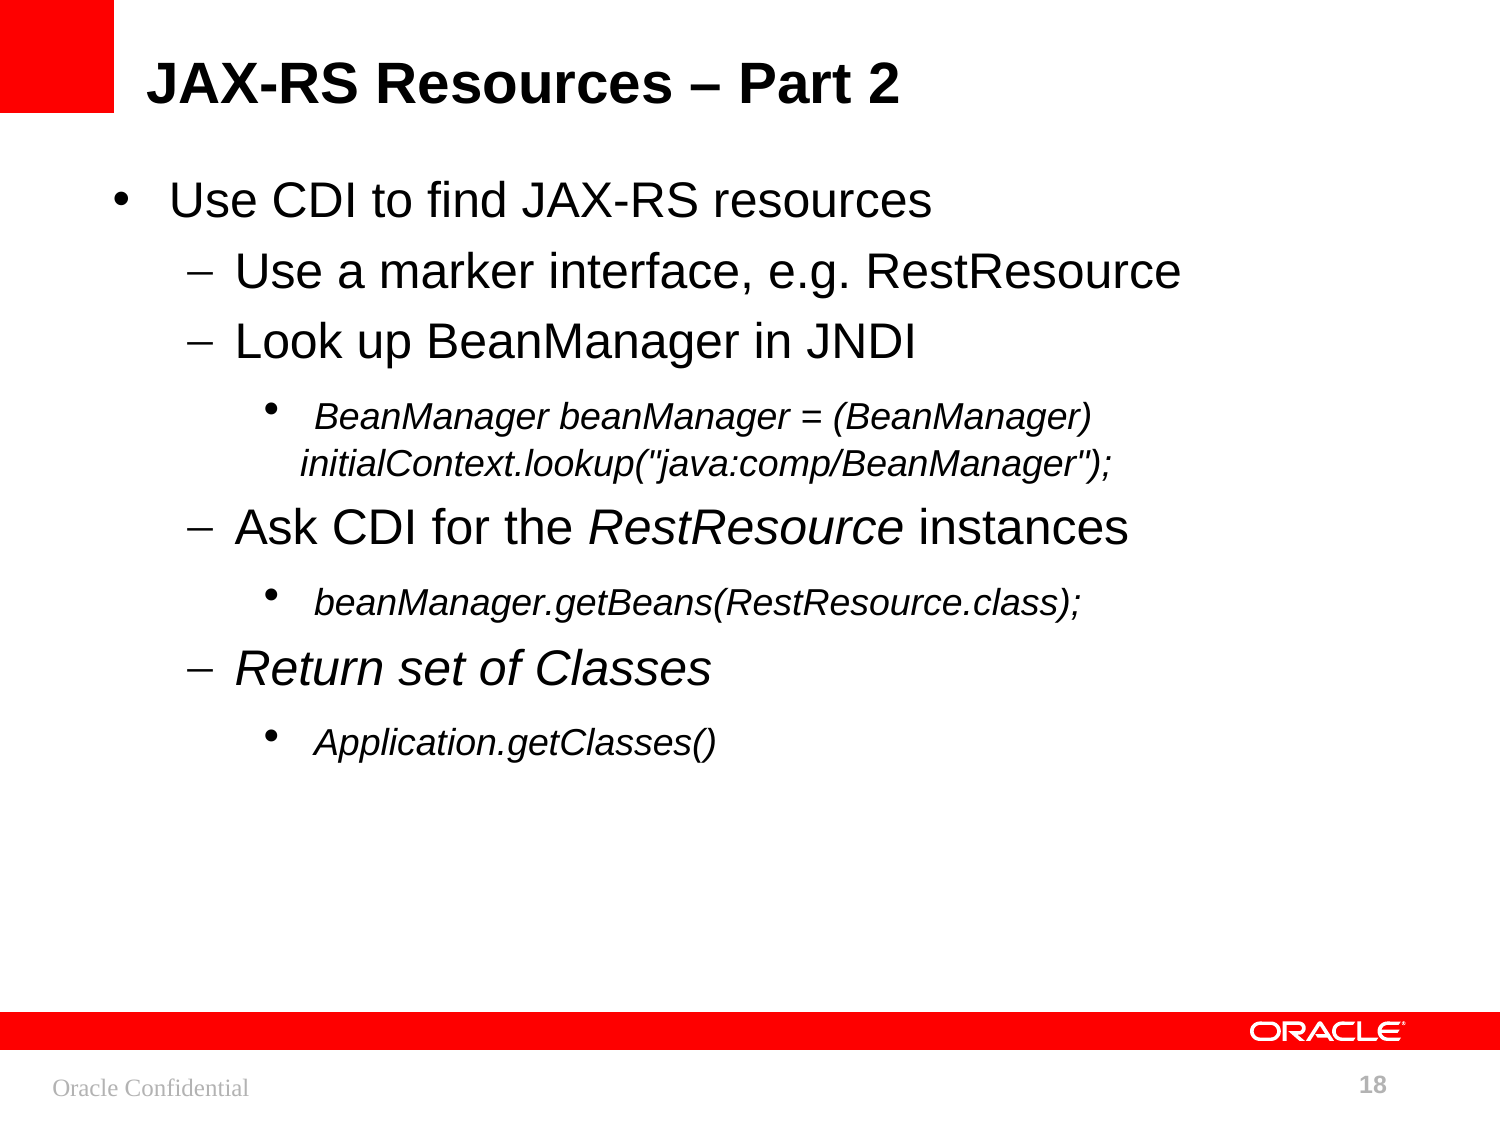

# JAX-RS Resources – Part 2
Use CDI to find JAX-RS resources
Use a marker interface, e.g. RestResource
Look up BeanManager in JNDI
 BeanManager beanManager = (BeanManager) initialContext.lookup("java:comp/BeanManager");
Ask CDI for the RestResource instances
 beanManager.getBeans(RestResource.class);
Return set of Classes
 Application.getClasses()